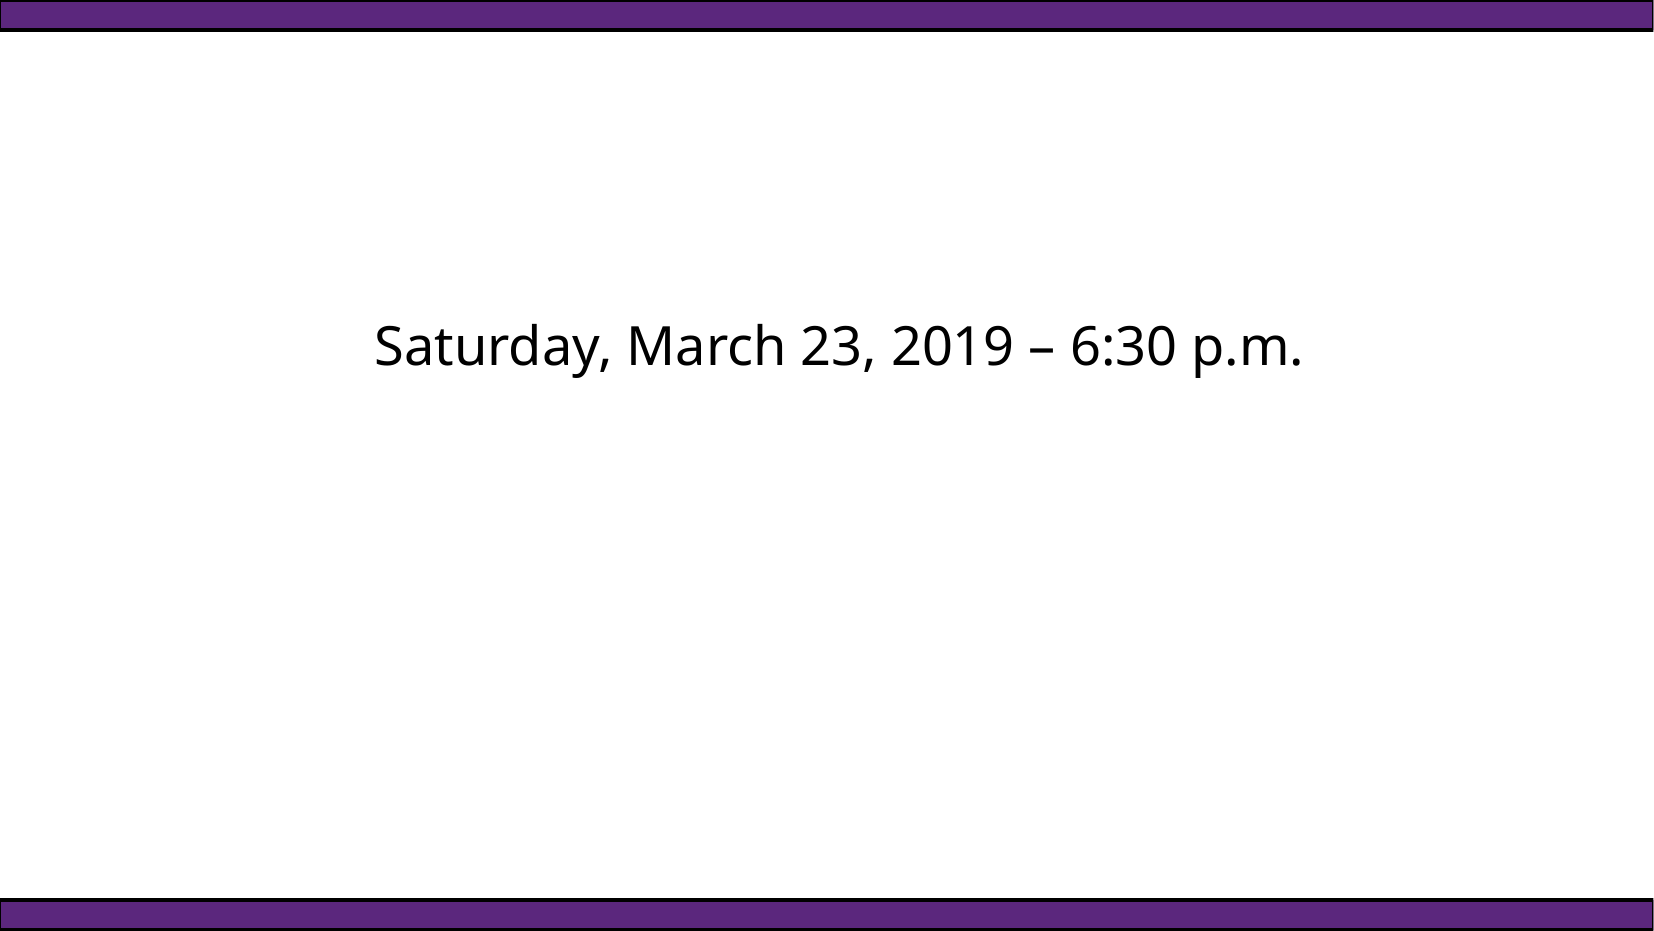

Saturday, March 23, 2019 – 6:30 p.m.